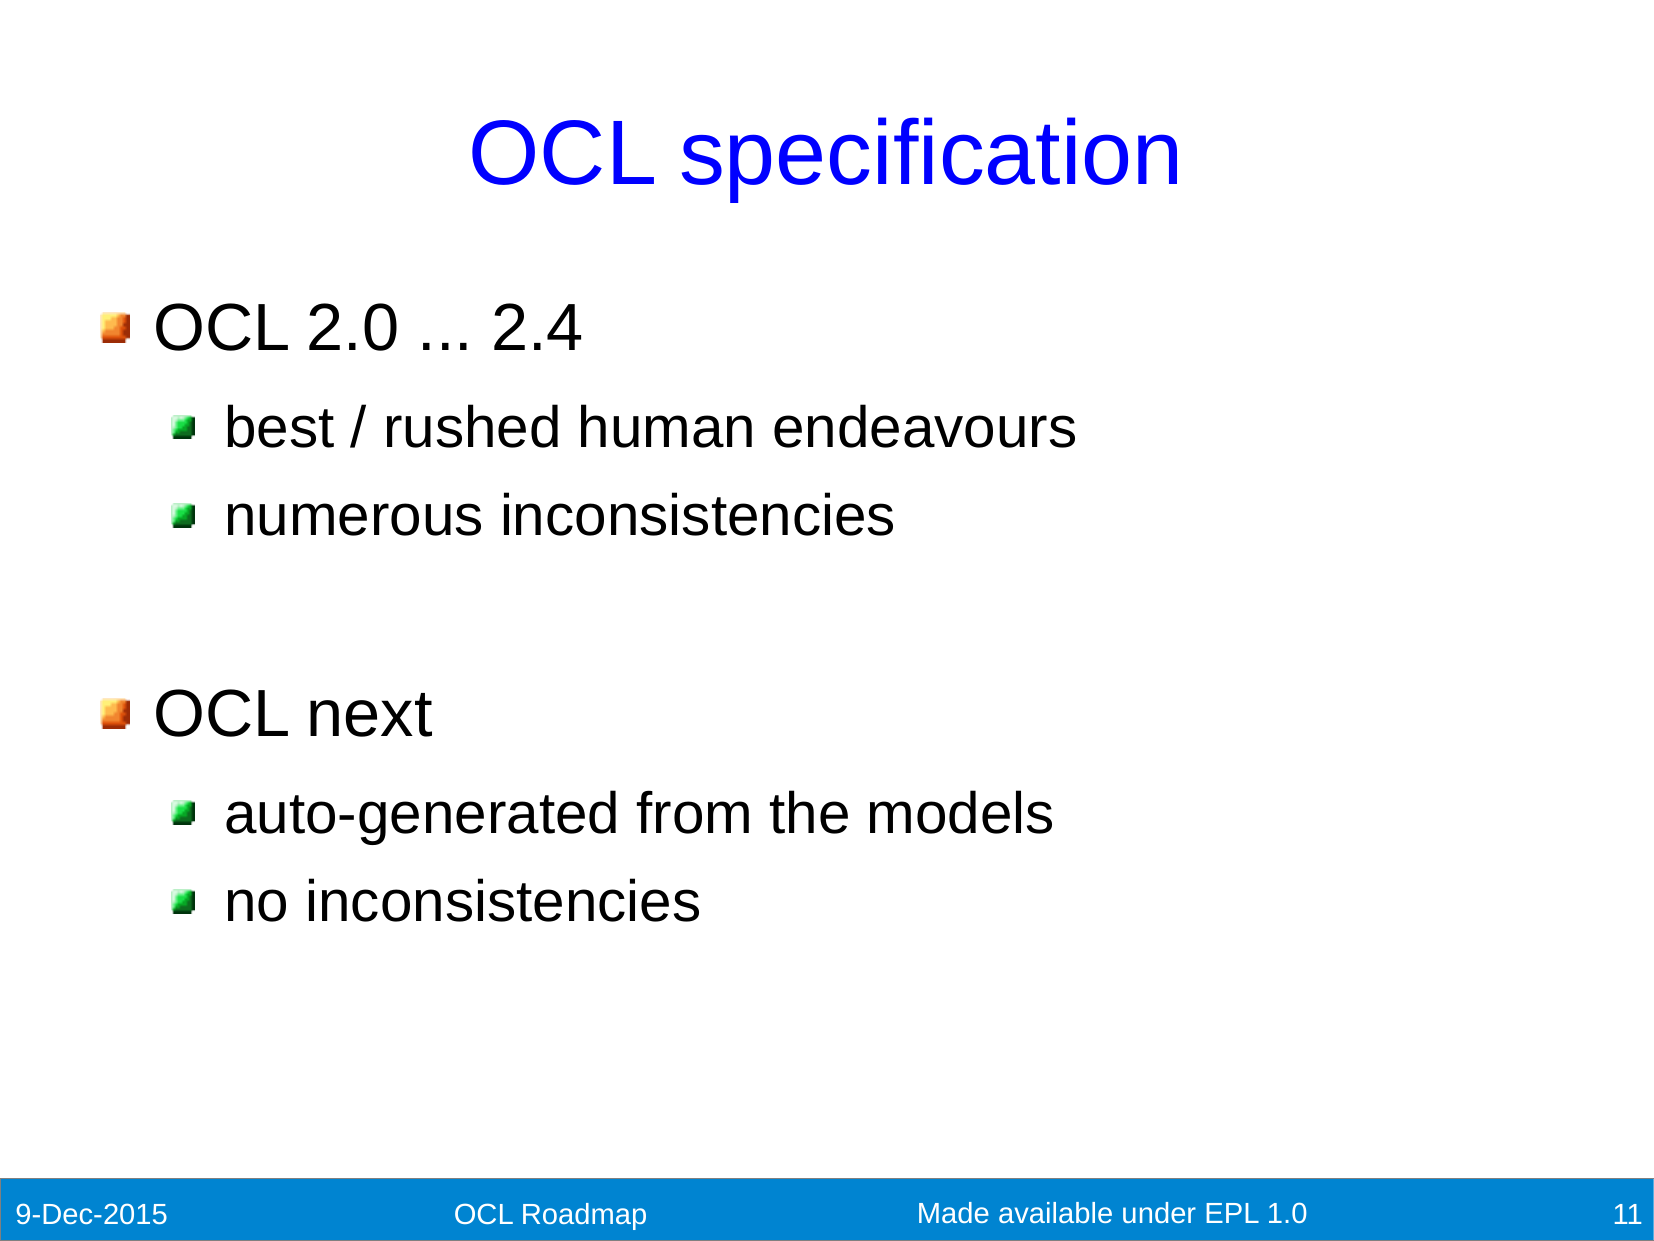

# OCL specification
OCL 2.0 ... 2.4
best / rushed human endeavours
numerous inconsistencies
OCL next
auto-generated from the models
no inconsistencies
9-Dec-2015
OCL Roadmap
11